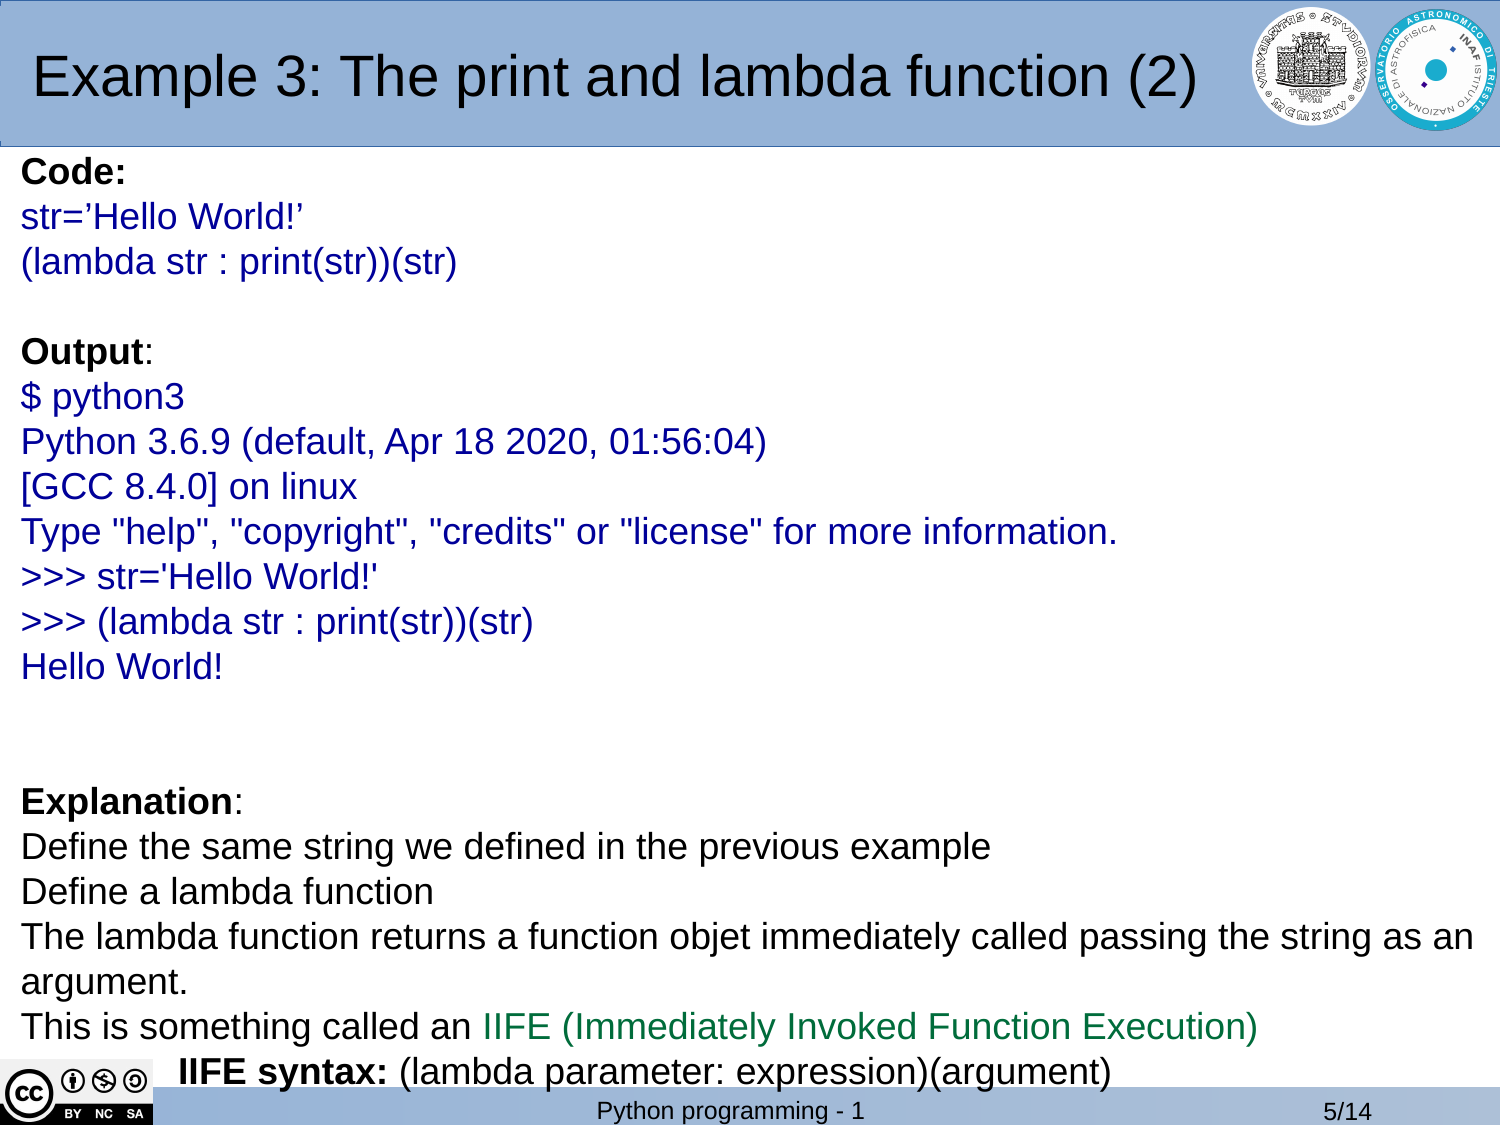

Example 3: The print and lambda function (2)
# Code:
str=’Hello World!’
(lambda str : print(str))(str)
Output:
$ python3
Python 3.6.9 (default, Apr 18 2020, 01:56:04)
[GCC 8.4.0] on linux
Type "help", "copyright", "credits" or "license" for more information.
>>> str='Hello World!'
>>> (lambda str : print(str))(str)
Hello World!
Explanation:
Define the same string we defined in the previous example
Define a lambda function
The lambda function returns a function objet immediately called passing the string as an argument.
This is something called an IIFE (Immediately Invoked Function Execution)
 IIFE syntax: (lambda parameter: expression)(argument)